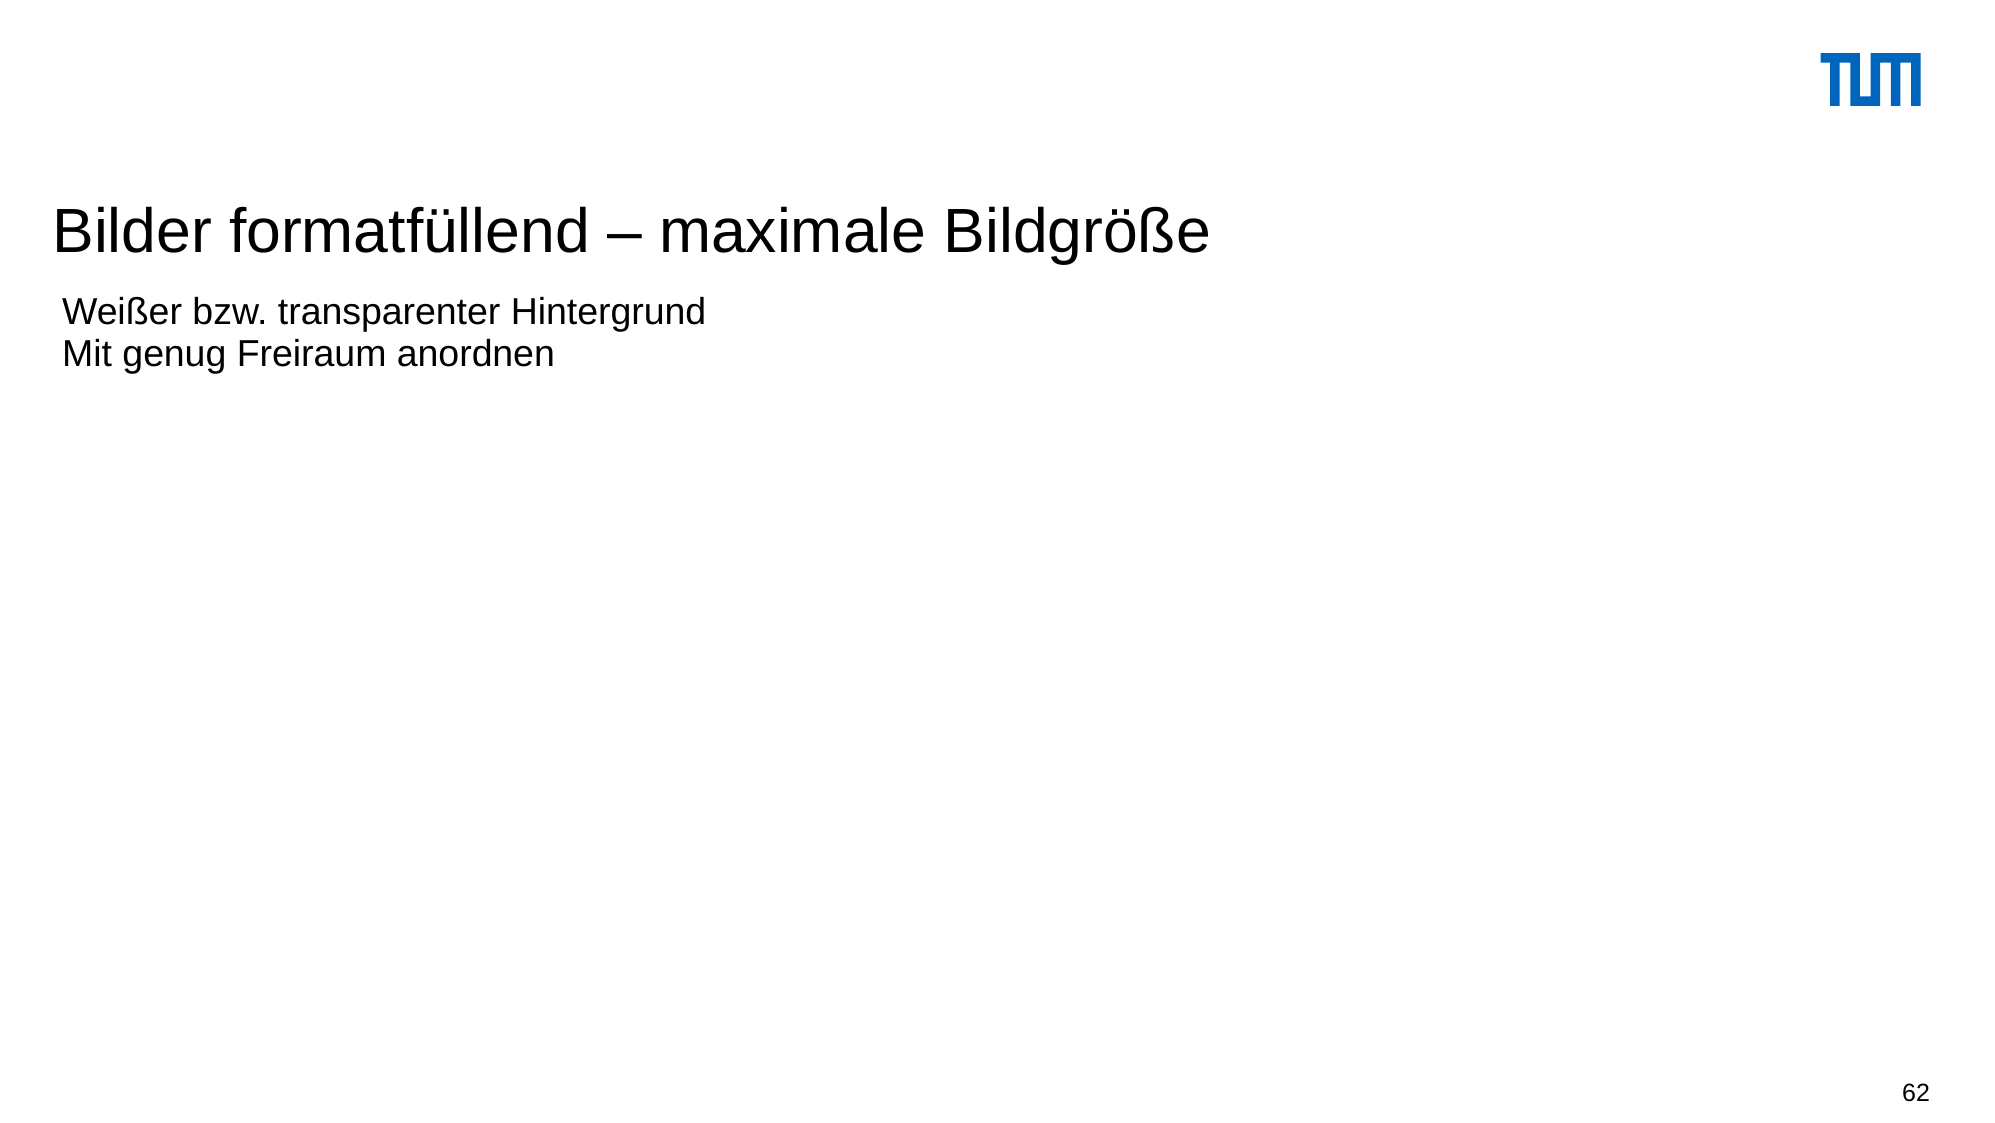

# Bilder formatfüllend – maximale Bildgröße
Weißer bzw. transparenter Hintergrund
Mit genug Freiraum anordnen
62